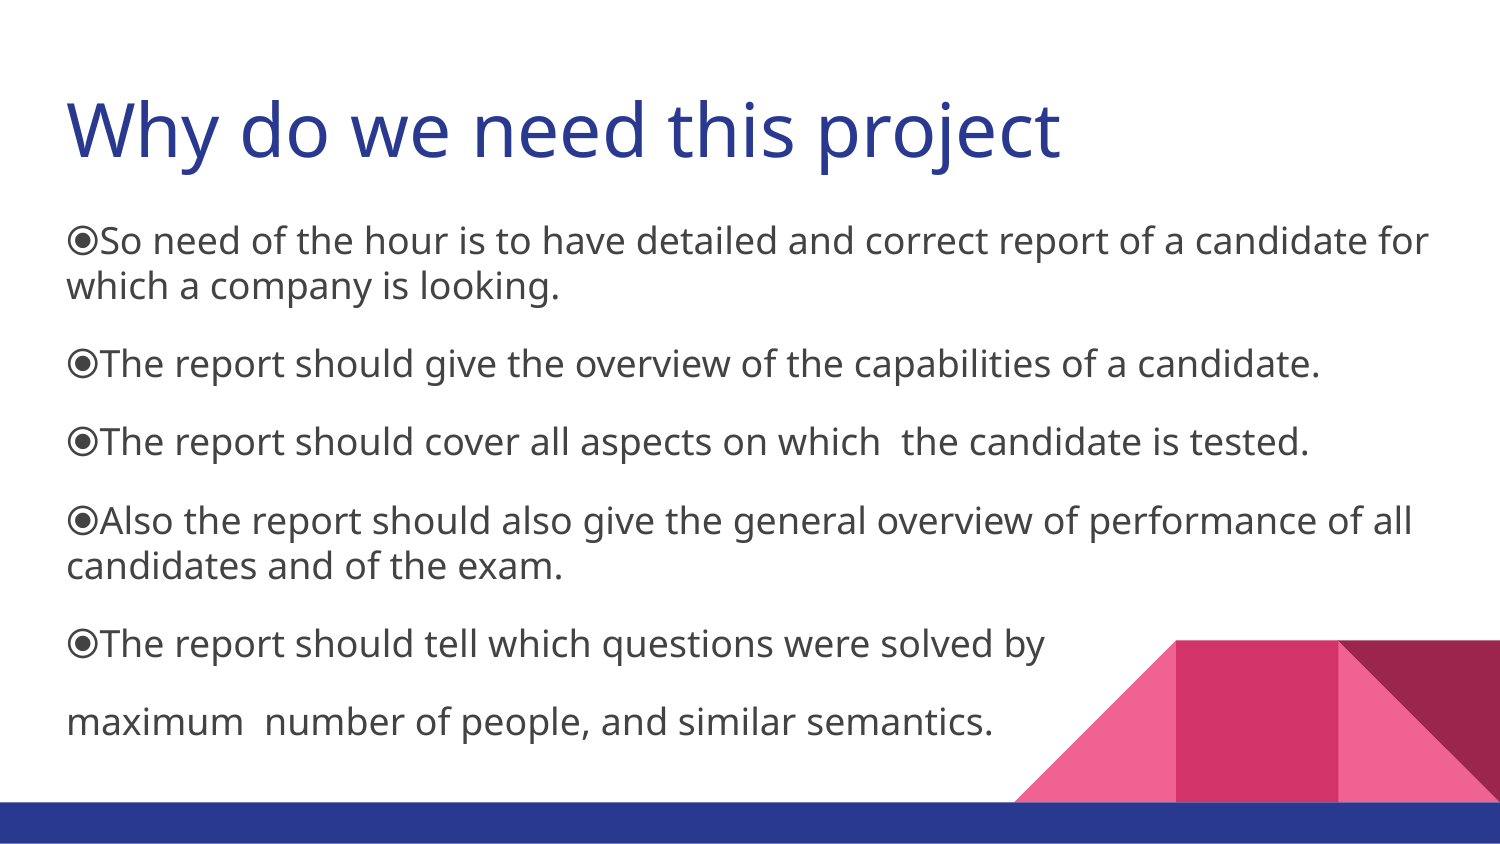

# Why do we need this project
⦿So need of the hour is to have detailed and correct report of a candidate for which a company is looking.
⦿The report should give the overview of the capabilities of a candidate.
⦿The report should cover all aspects on which the candidate is tested.
⦿Also the report should also give the general overview of performance of all candidates and of the exam.
⦿The report should tell which questions were solved by
maximum number of people, and similar semantics.